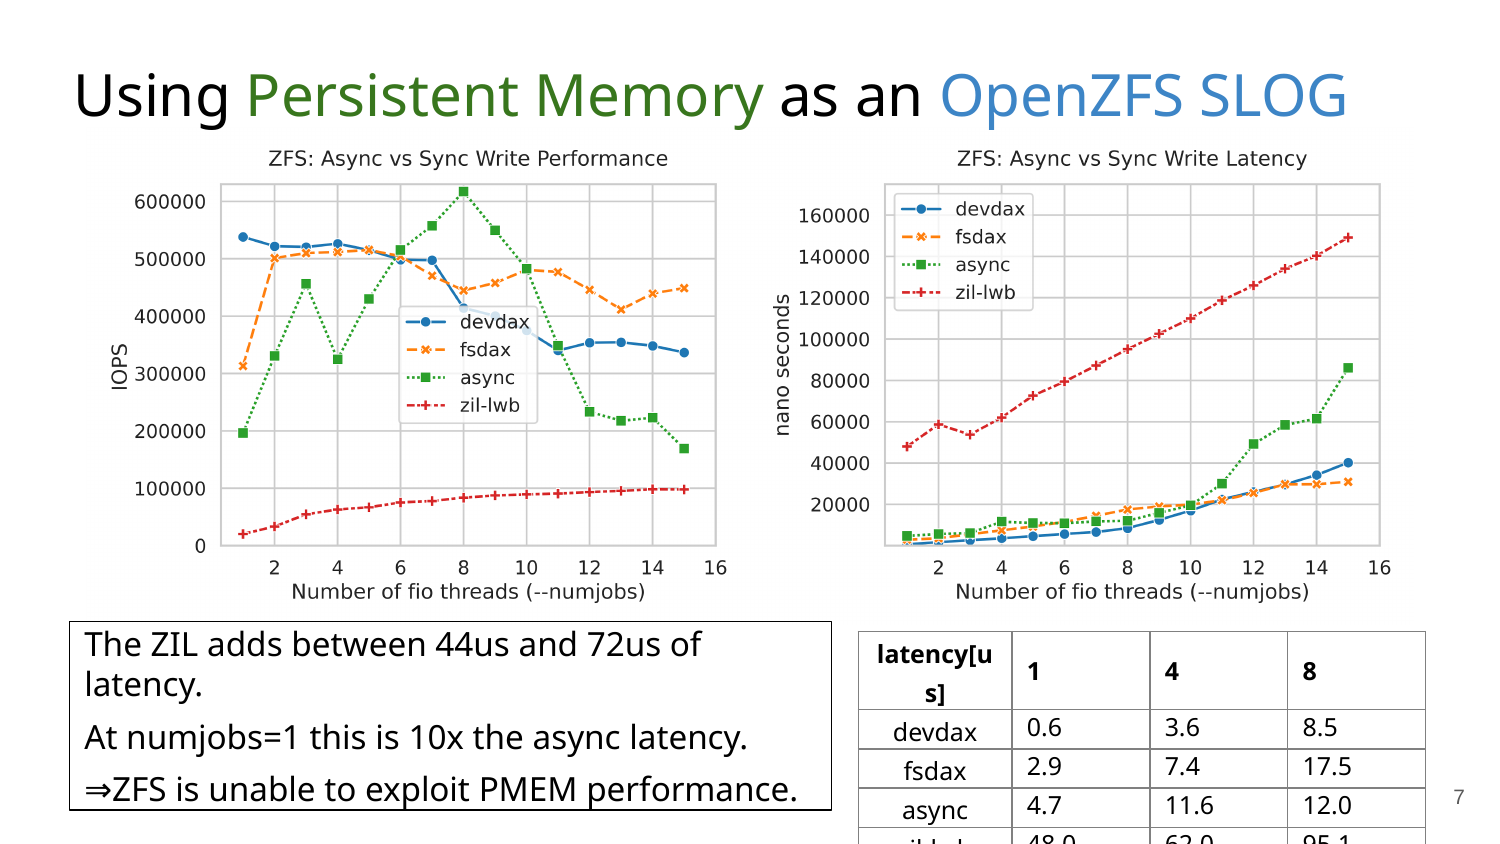

# Using Persistent Memory as an OpenZFS SLOG
The ZIL adds between 44us and 72us of latency.
At numjobs=1 this is 10x the async latency.
⇒ZFS is unable to exploit PMEM performance.
| latency[us] | 1 | 4 | 8 |
| --- | --- | --- | --- |
| devdax | 0.6 | 3.6 | 8.5 |
| fsdax | 2.9 | 7.4 | 17.5 |
| async | 4.7 | 11.6 | 12.0 |
| zil-lwb | 48.0 | 62.0 | 95.1 |